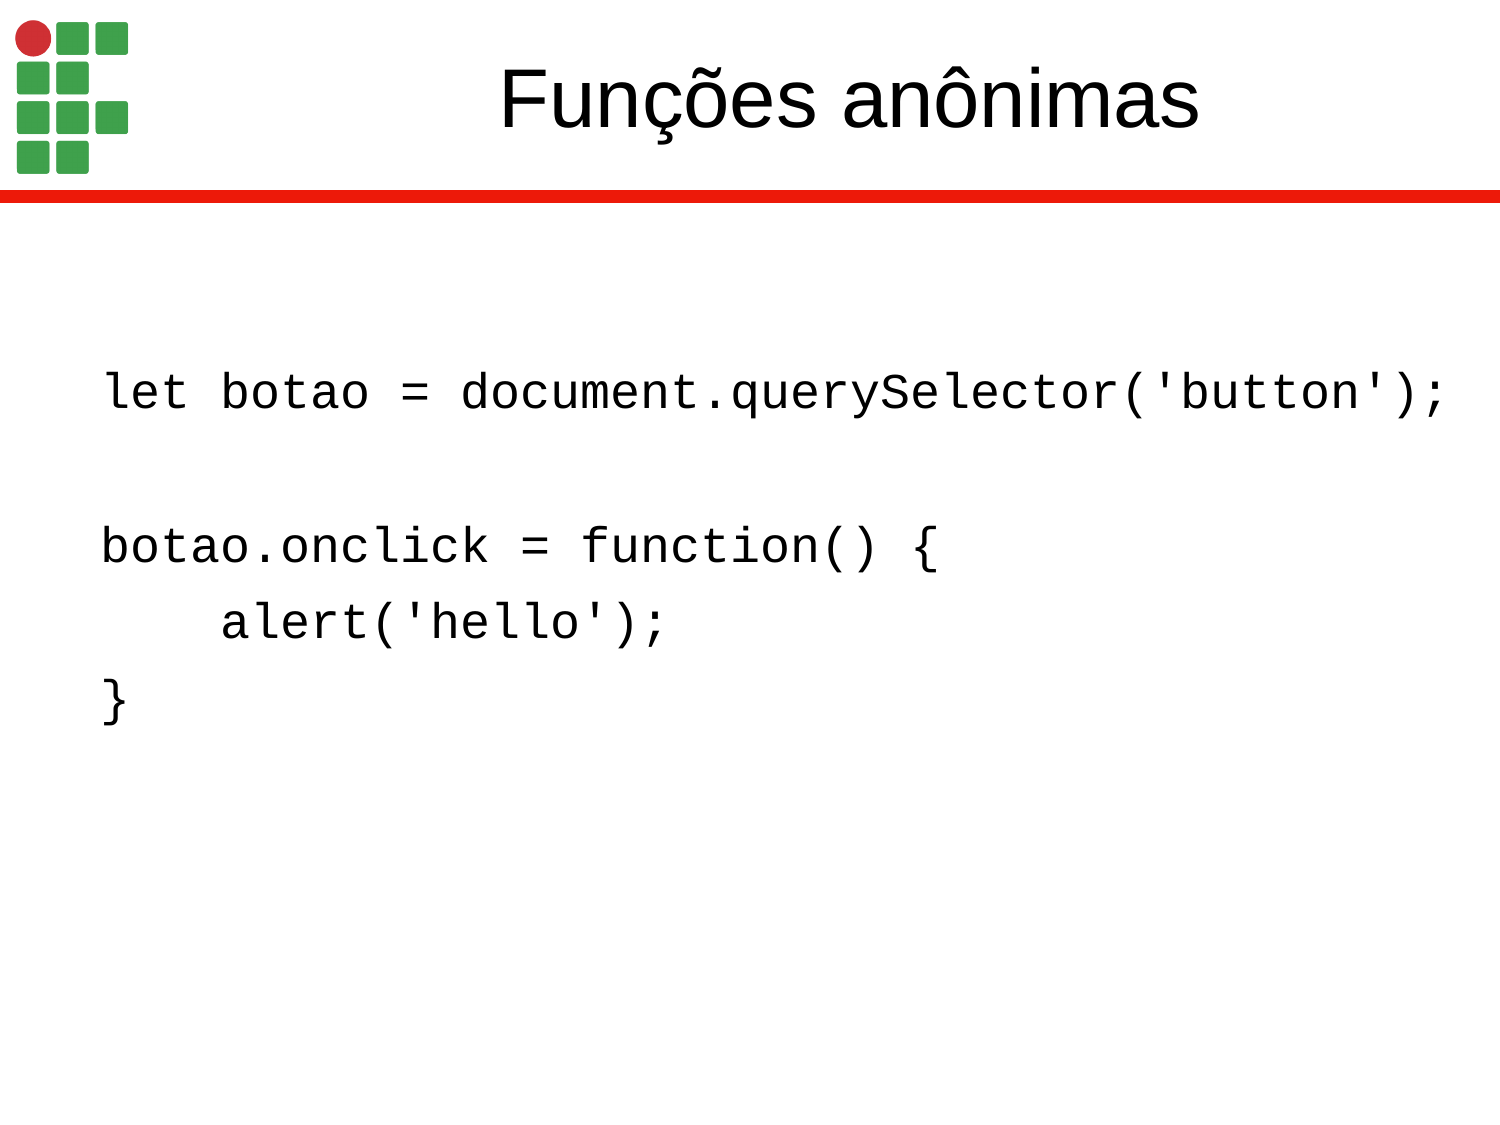

# Funções anônimas
let botao = document.querySelector('button');
botao.onclick = function() {
 alert('hello');
}